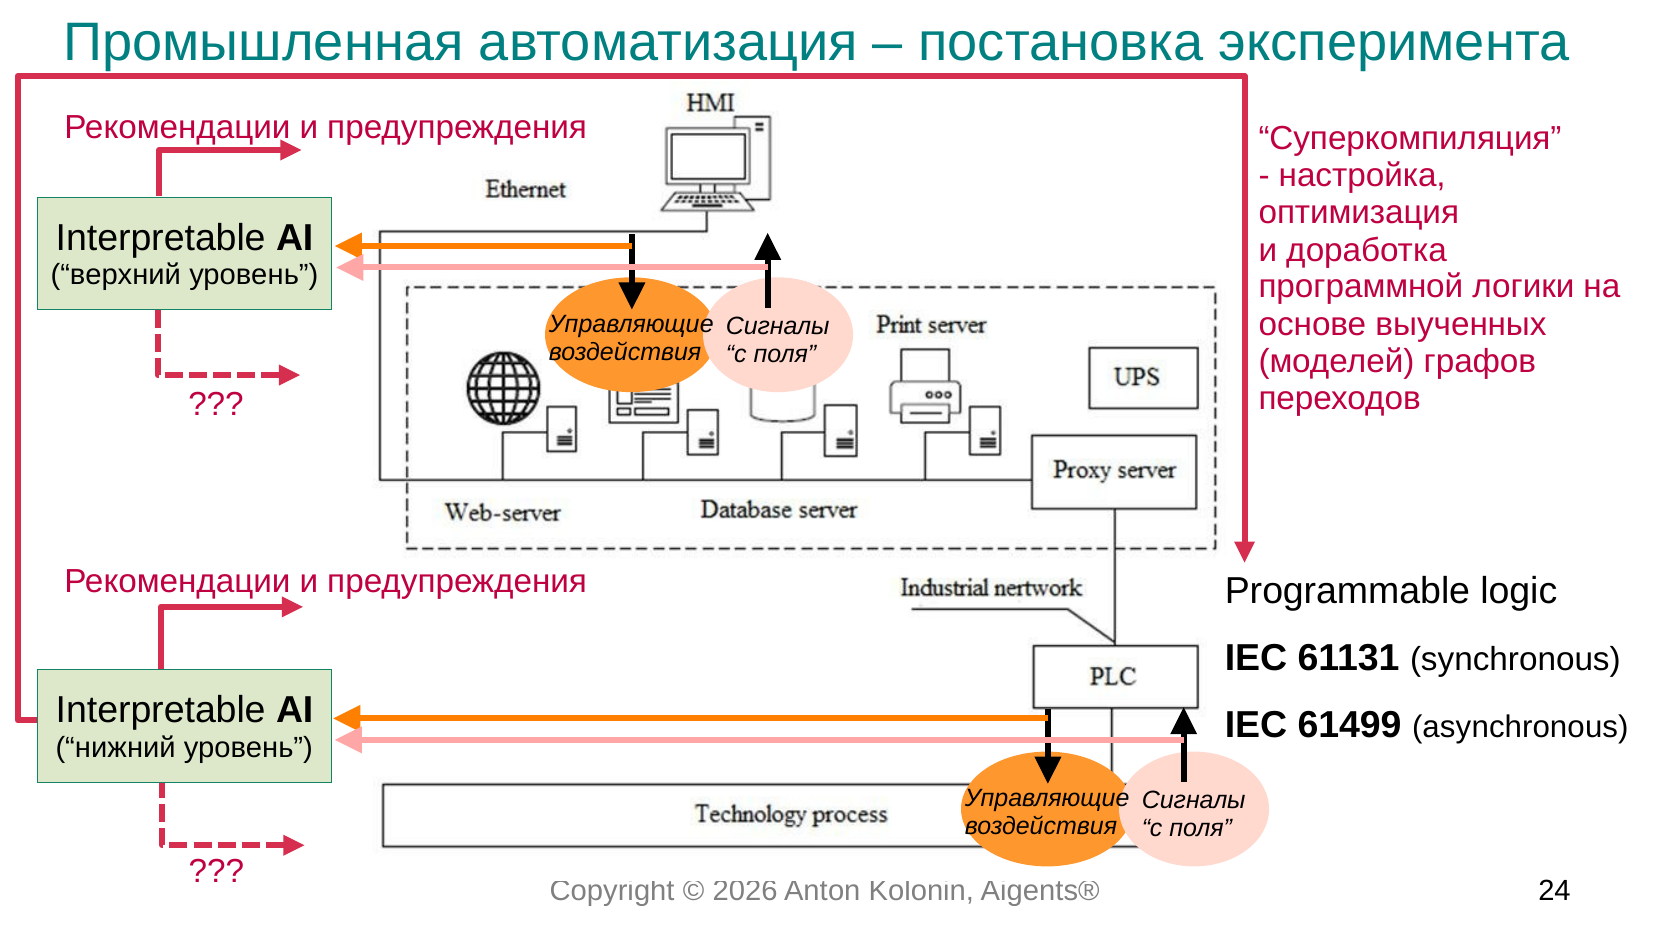

Промышленная автоматизация – постановка эксперимента
Рекомендации и предупреждения
“Суперкомпиляция”
- настройка, оптимизация
и доработка программной логики на основе выученных
(моделей) графов переходов
Interpretable AI
(“верхний уровень”)
Управляющие
воздействия
Сигналы
“с поля”
???
Рекомендации и предупреждения
Programmable logic
IEC 61131 (synchronous)
IEC 61499 (asynchronous)
Interpretable AI
(“нижний уровень”)
Управляющие
воздействия
Сигналы
“с поля”
???
Copyright © 2026 Anton Kolonin, Aigents®
24